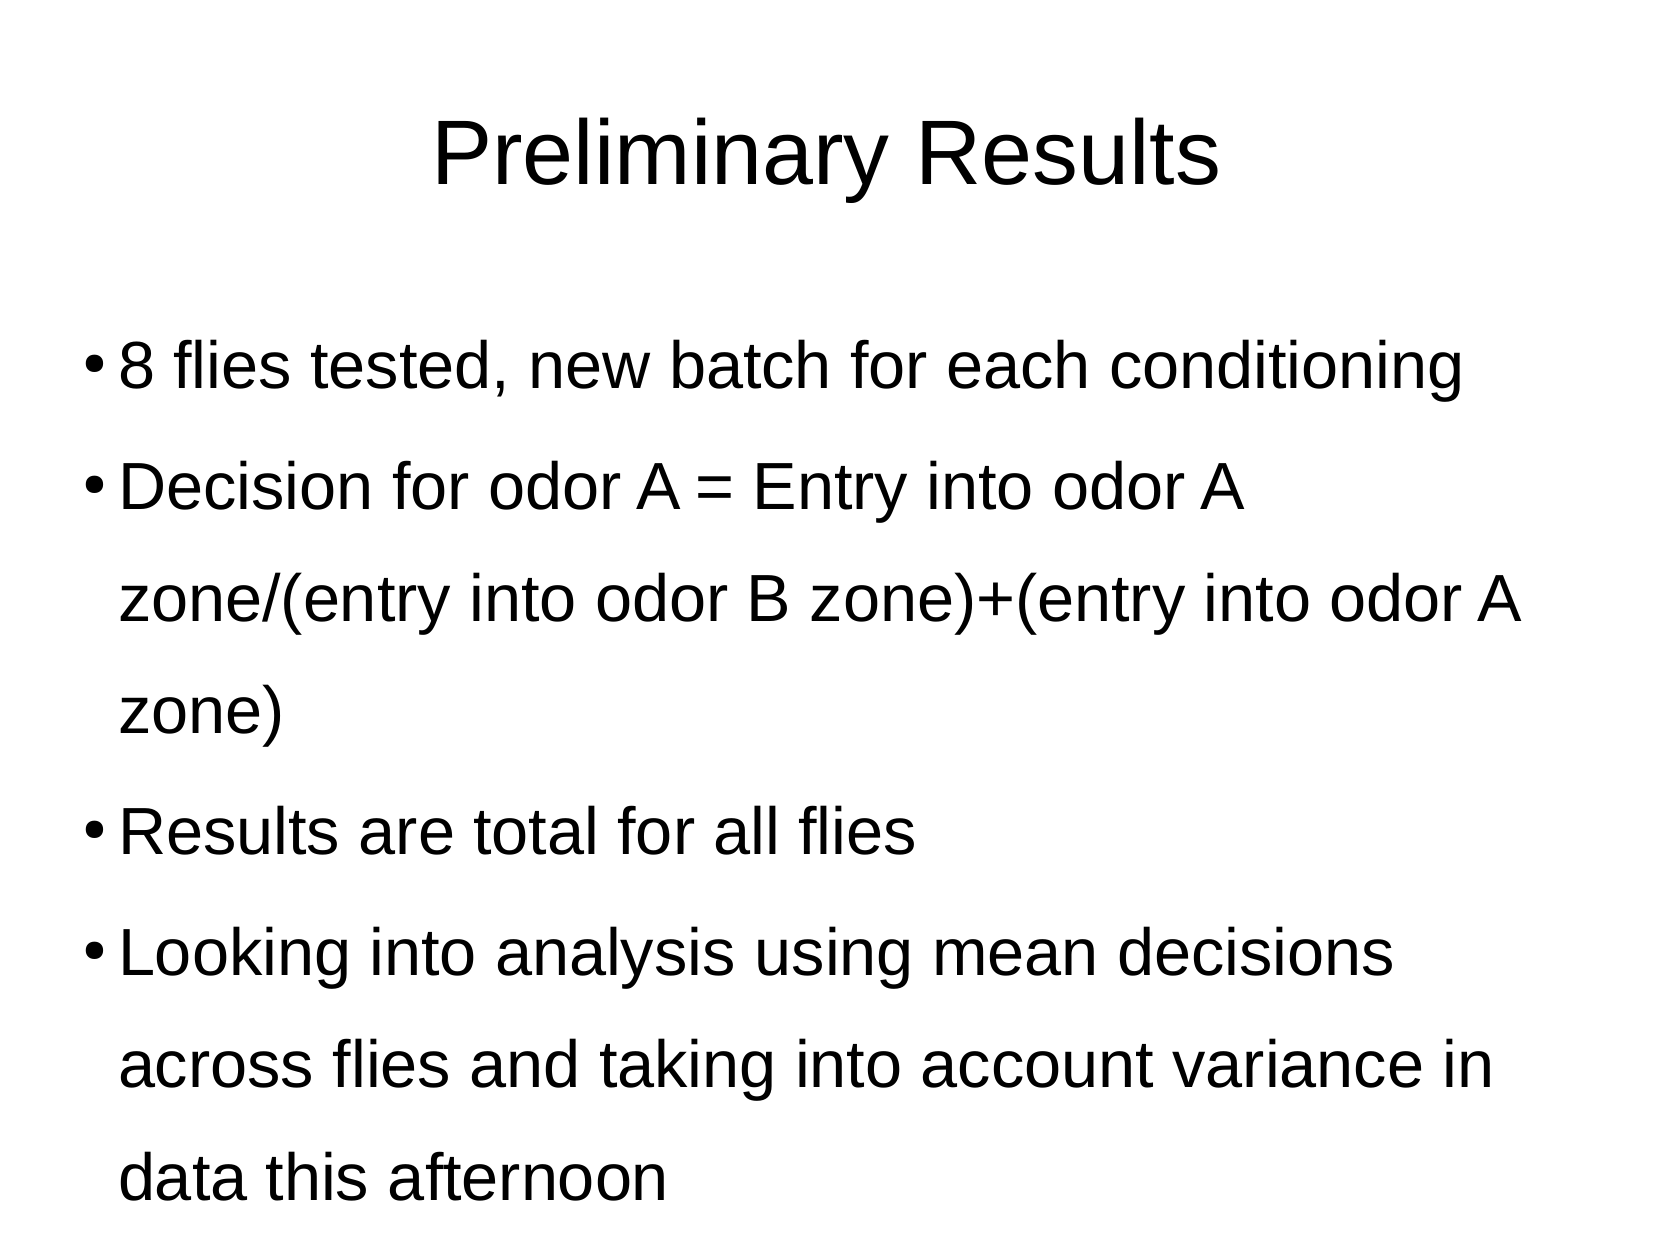

Preliminary Results
# 8 flies tested, new batch for each conditioning
Decision for odor A = Entry into odor A zone/(entry into odor B zone)+(entry into odor A zone)
Results are total for all flies
Looking into analysis using mean decisions across flies and taking into account variance in data this afternoon